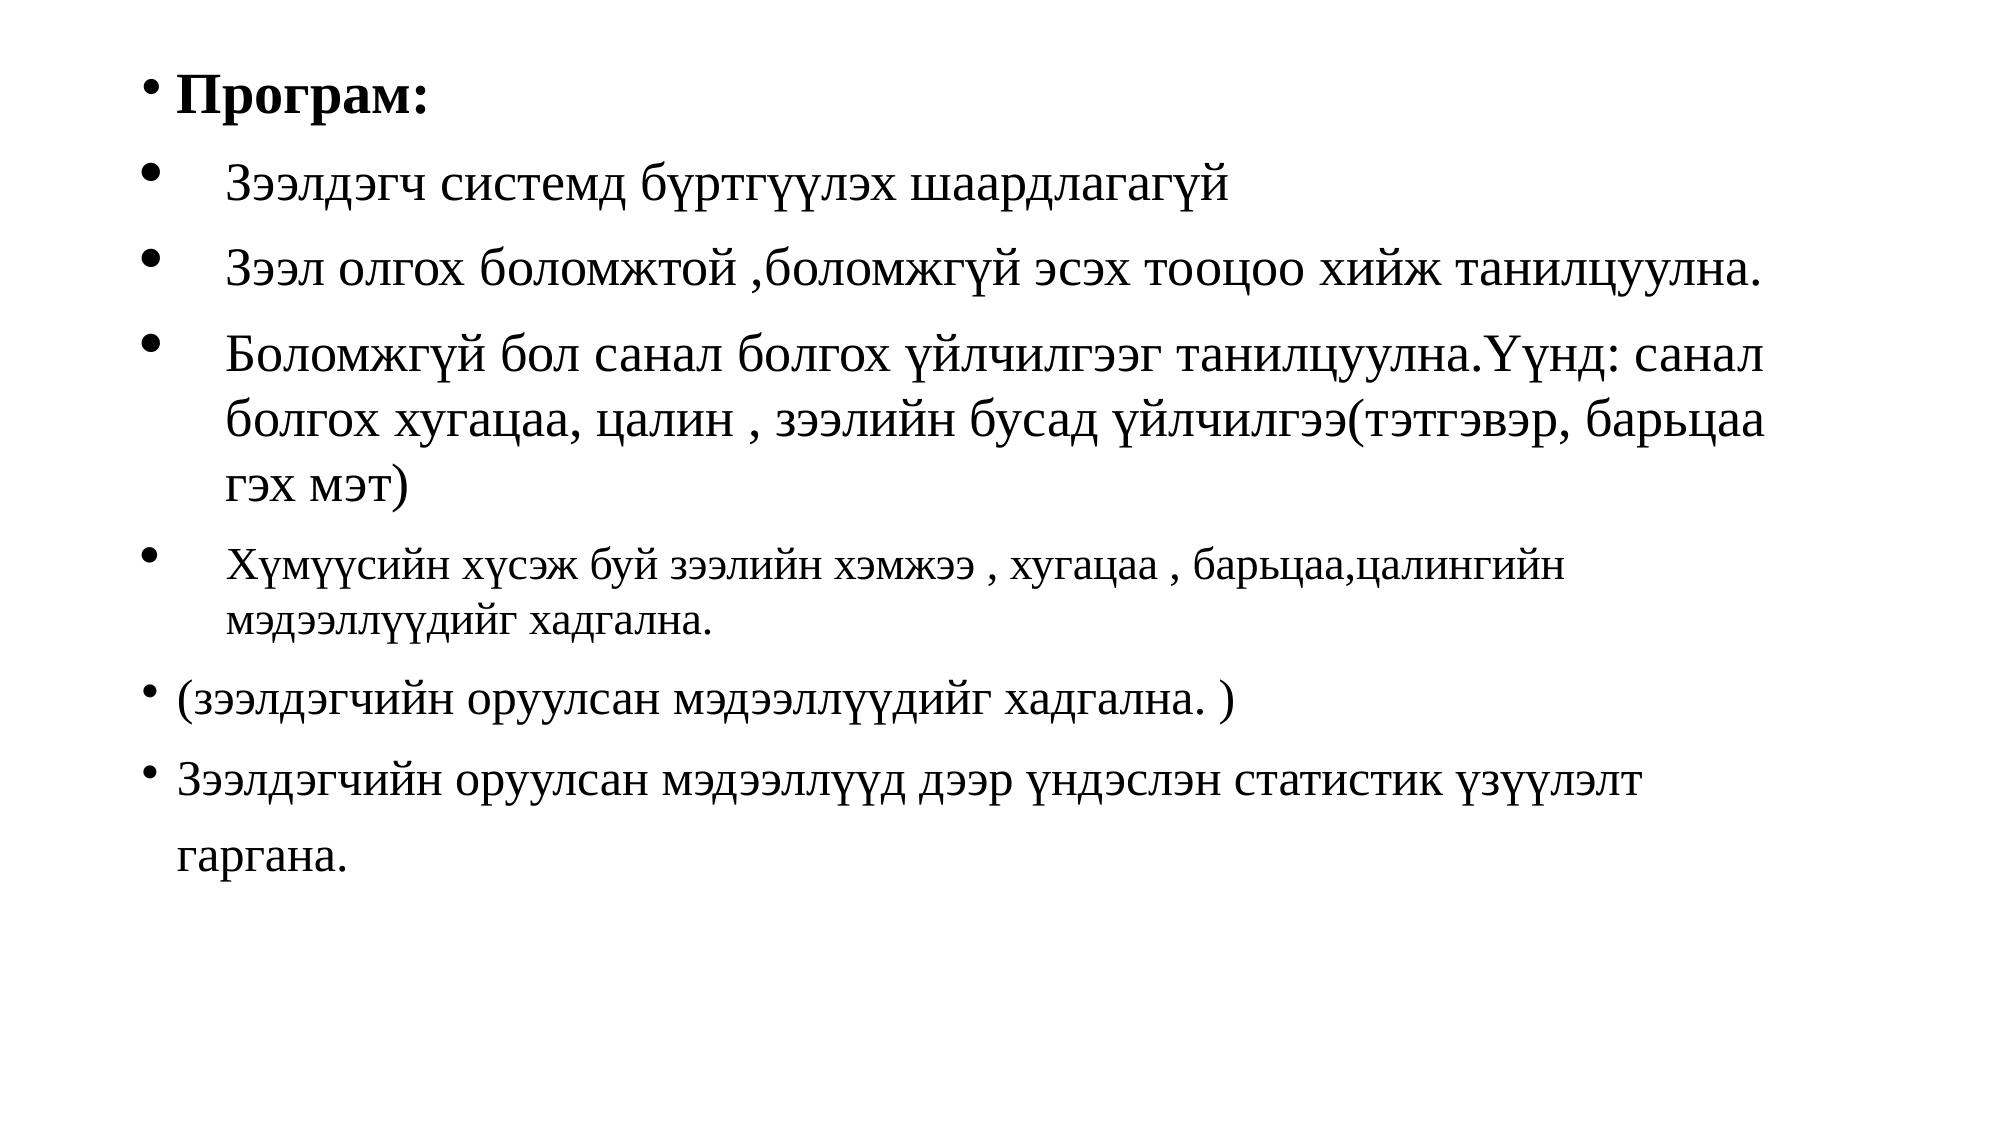

Програм:
Зээлдэгч системд бүртгүүлэх шаардлагагүй
Зээл олгох боломжтой ,боломжгүй эсэх тооцоо хийж танилцуулна.
Боломжгүй бол санал болгох үйлчилгээг танилцуулна.Үүнд: санал болгох хугацаа, цалин , зээлийн бусад үйлчилгээ(тэтгэвэр, барьцаа гэх мэт)
Хүмүүсийн хүсэж буй зээлийн хэмжээ , хугацаа , барьцаа,цалингийн мэдээллүүдийг хадгална.
(зээлдэгчийн оруулсан мэдээллүүдийг хадгална. )
Зээлдэгчийн оруулсан мэдээллүүд дээр үндэслэн статистик үзүүлэлт гаргана.